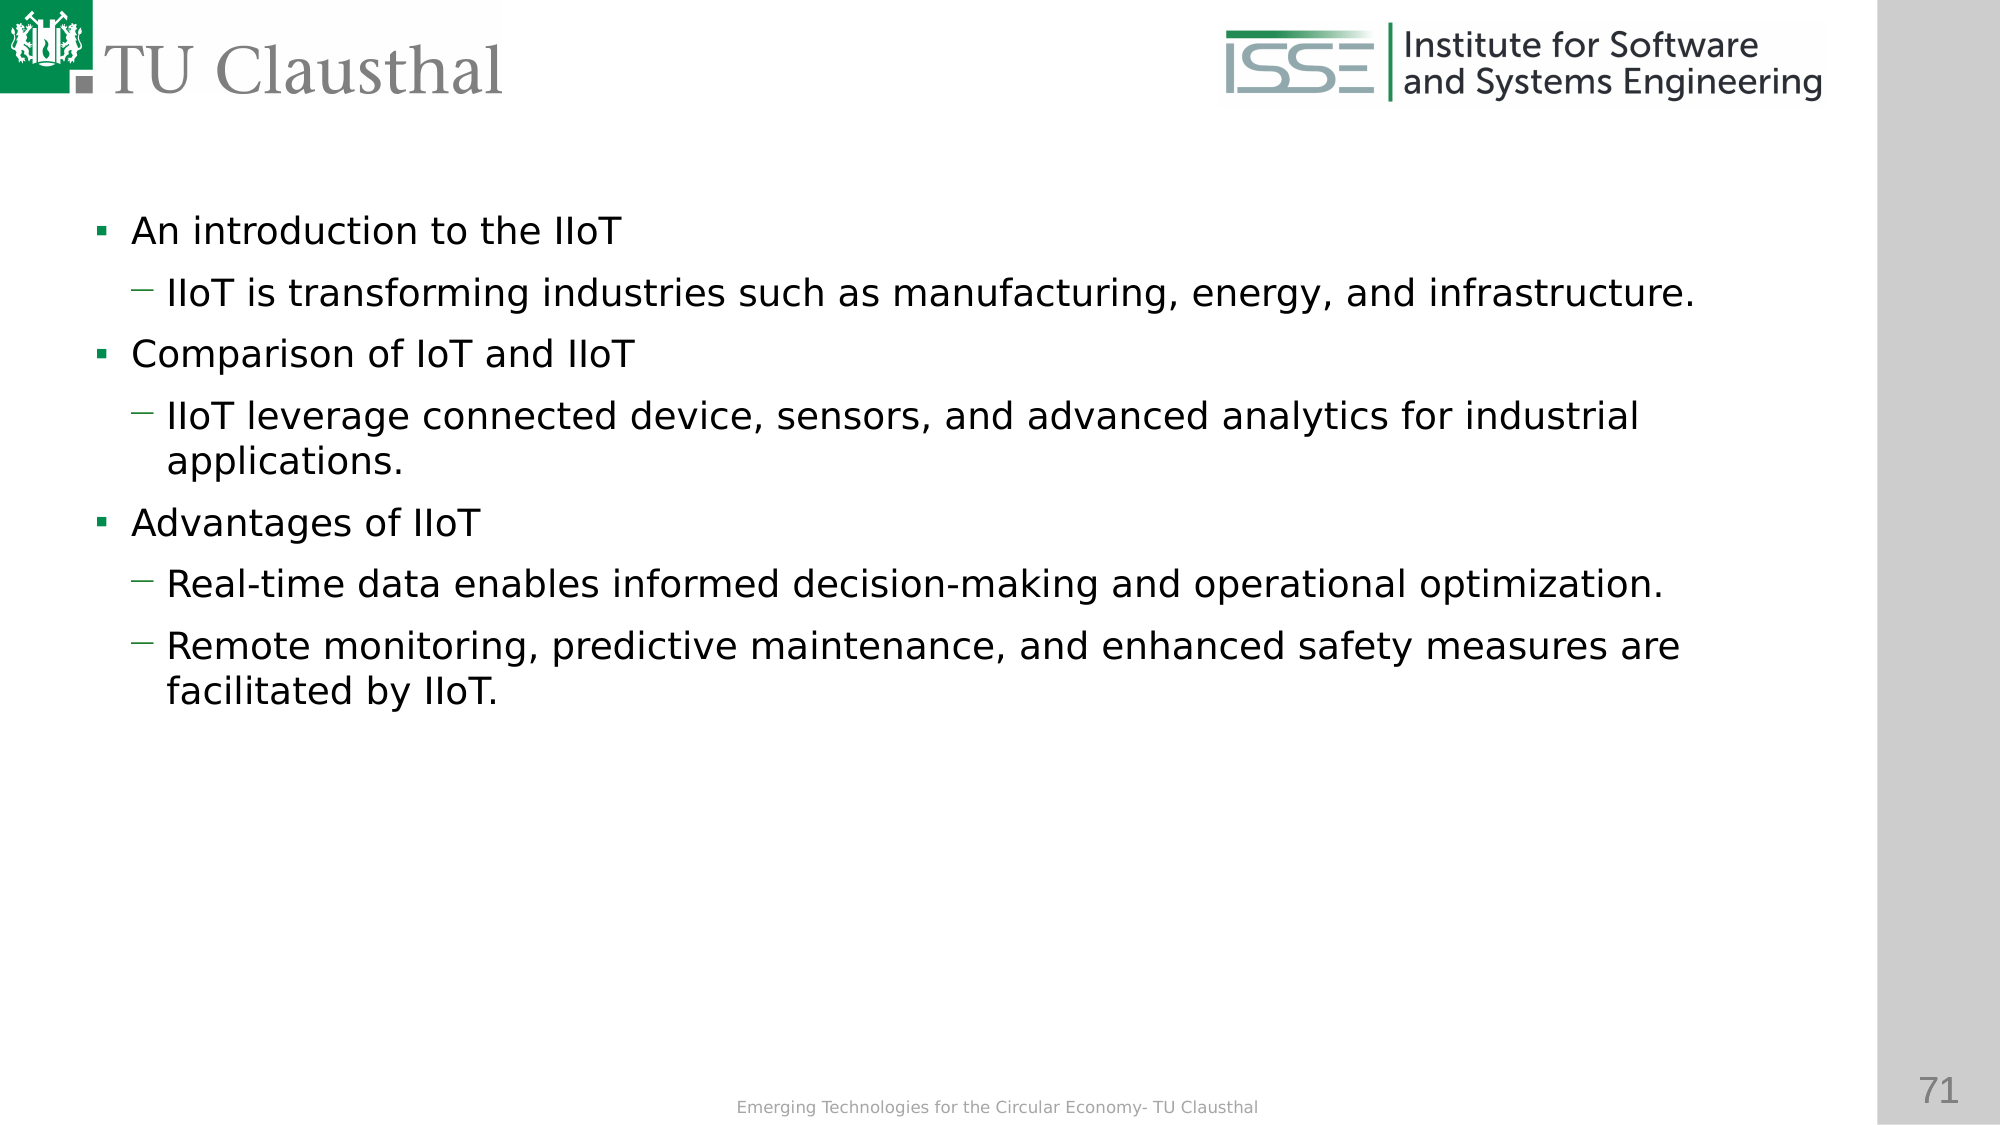

An introduction to the IIoT
IIoT is transforming industries such as manufacturing, energy, and infrastructure.
Comparison of IoT and IIoT
IIoT leverage connected device, sensors, and advanced analytics for industrial applications.
Advantages of IIoT
Real-time data enables informed decision-making and operational optimization.
Remote monitoring, predictive maintenance, and enhanced safety measures are facilitated by IIoT.